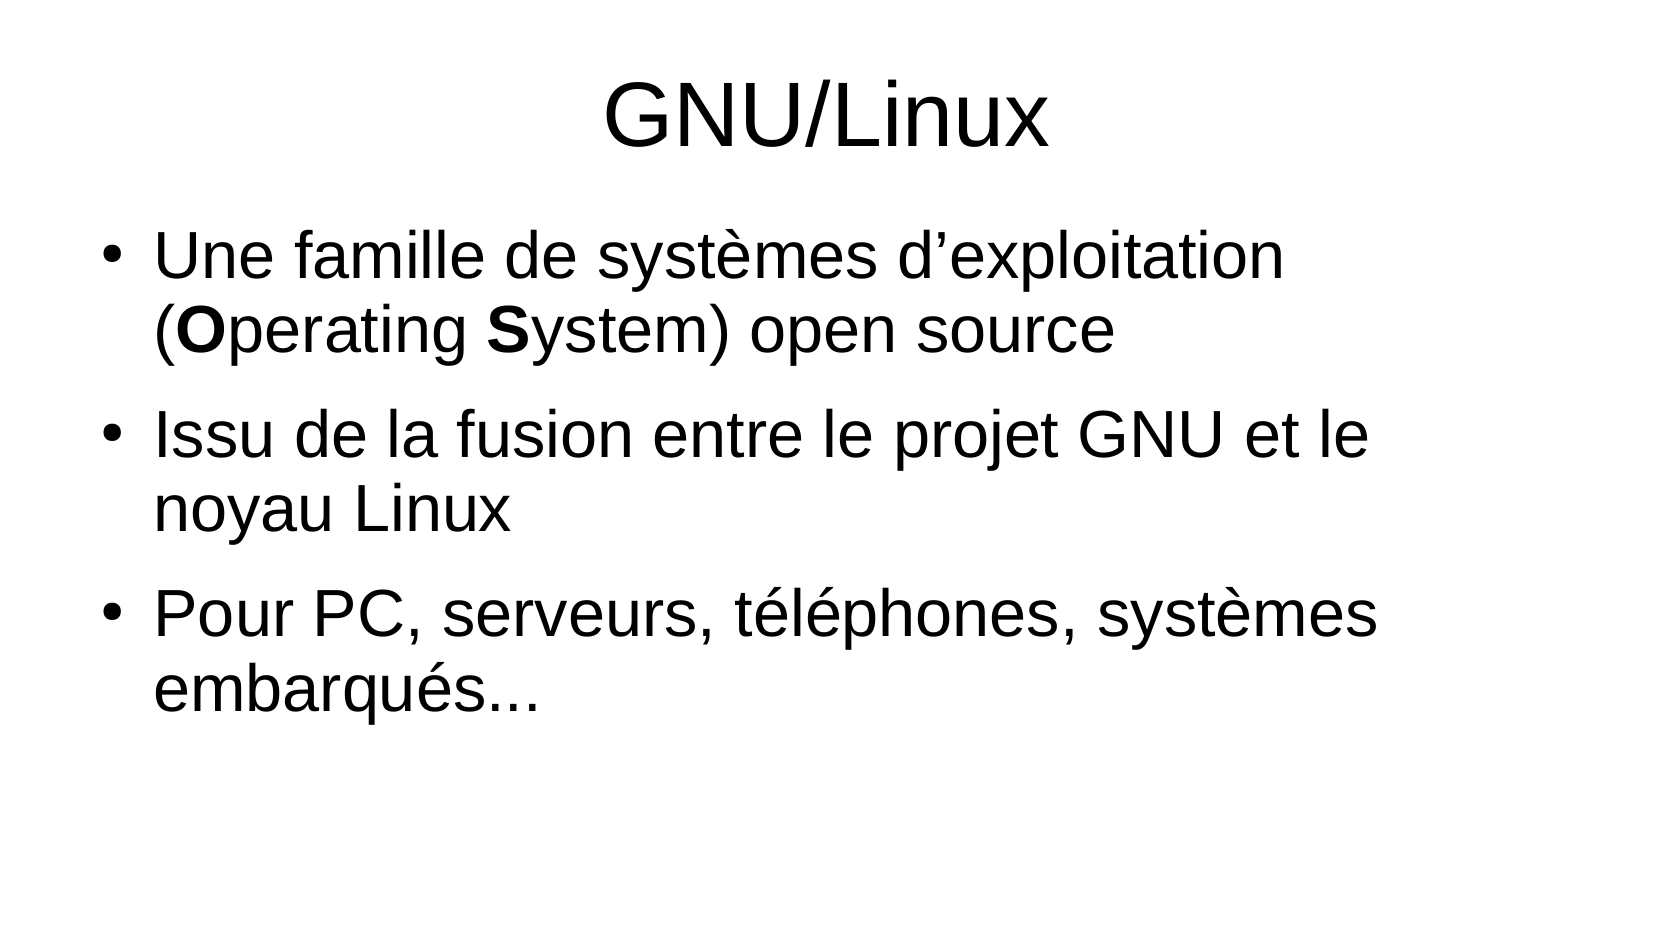

# GNU/Linux
Une famille de systèmes d’exploitation (Operating System) open source
Issu de la fusion entre le projet GNU et le noyau Linux
Pour PC, serveurs, téléphones, systèmes embarqués...